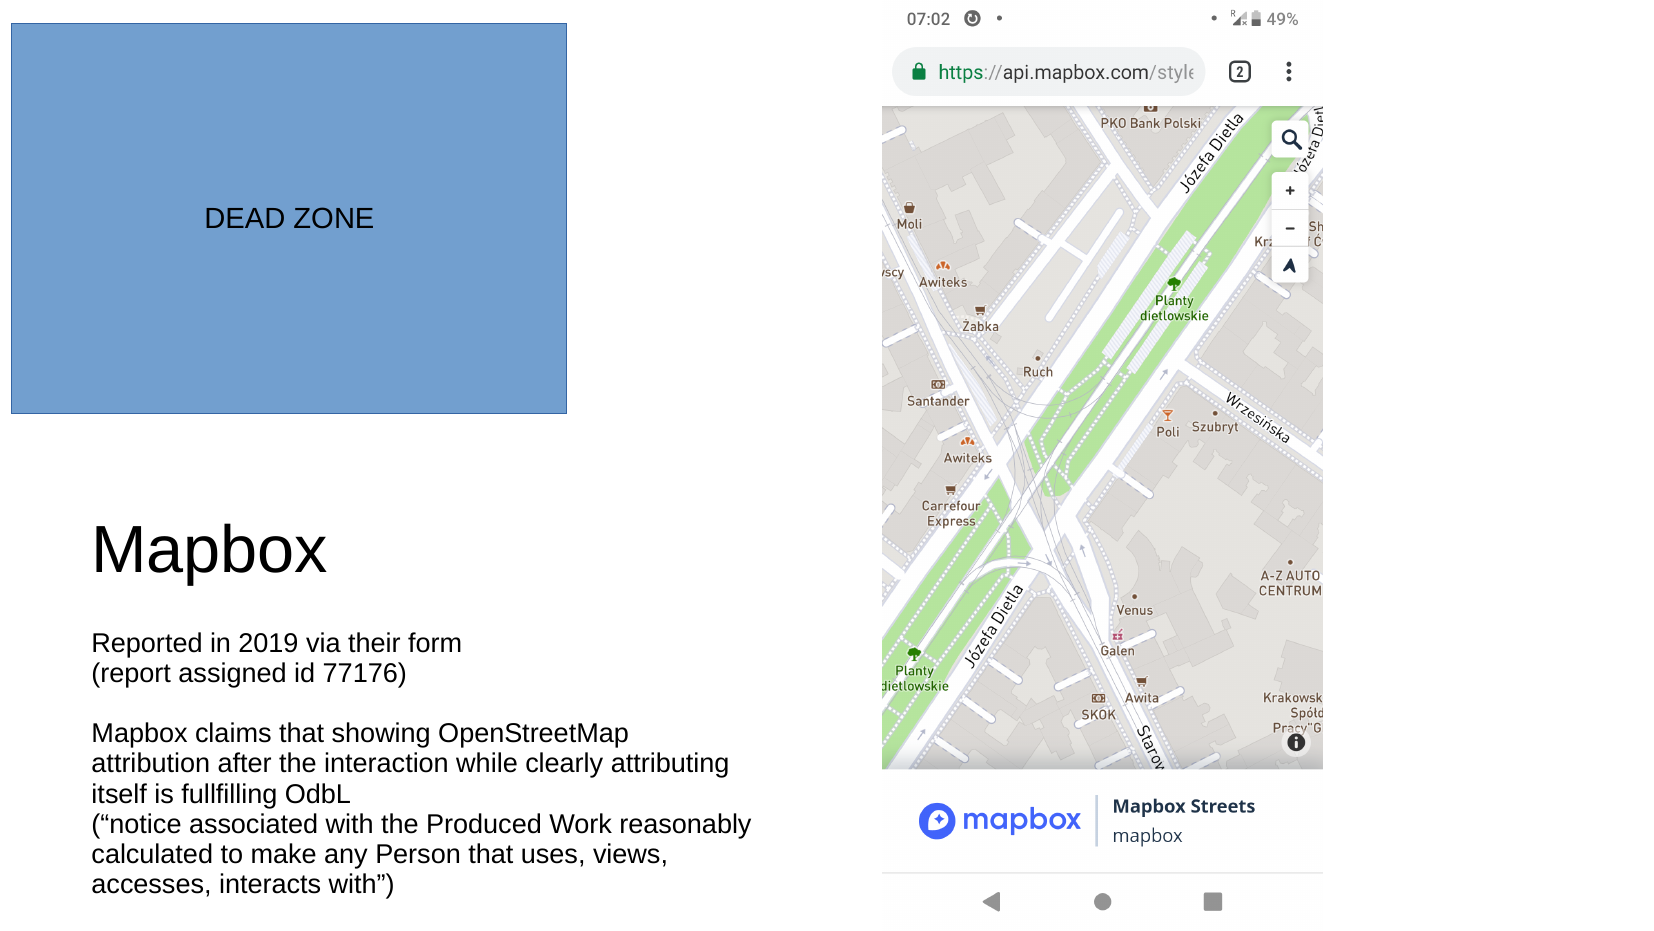

Mapbox
Reported in 2019 via their form
(report assigned id 77176)
Mapbox claims that showing OpenStreetMap attribution after the interaction while clearly attributing itself is fullfilling OdbL
(“notice associated with the Produced Work reasonably calculated to make any Person that uses, views, accesses, interacts with”)